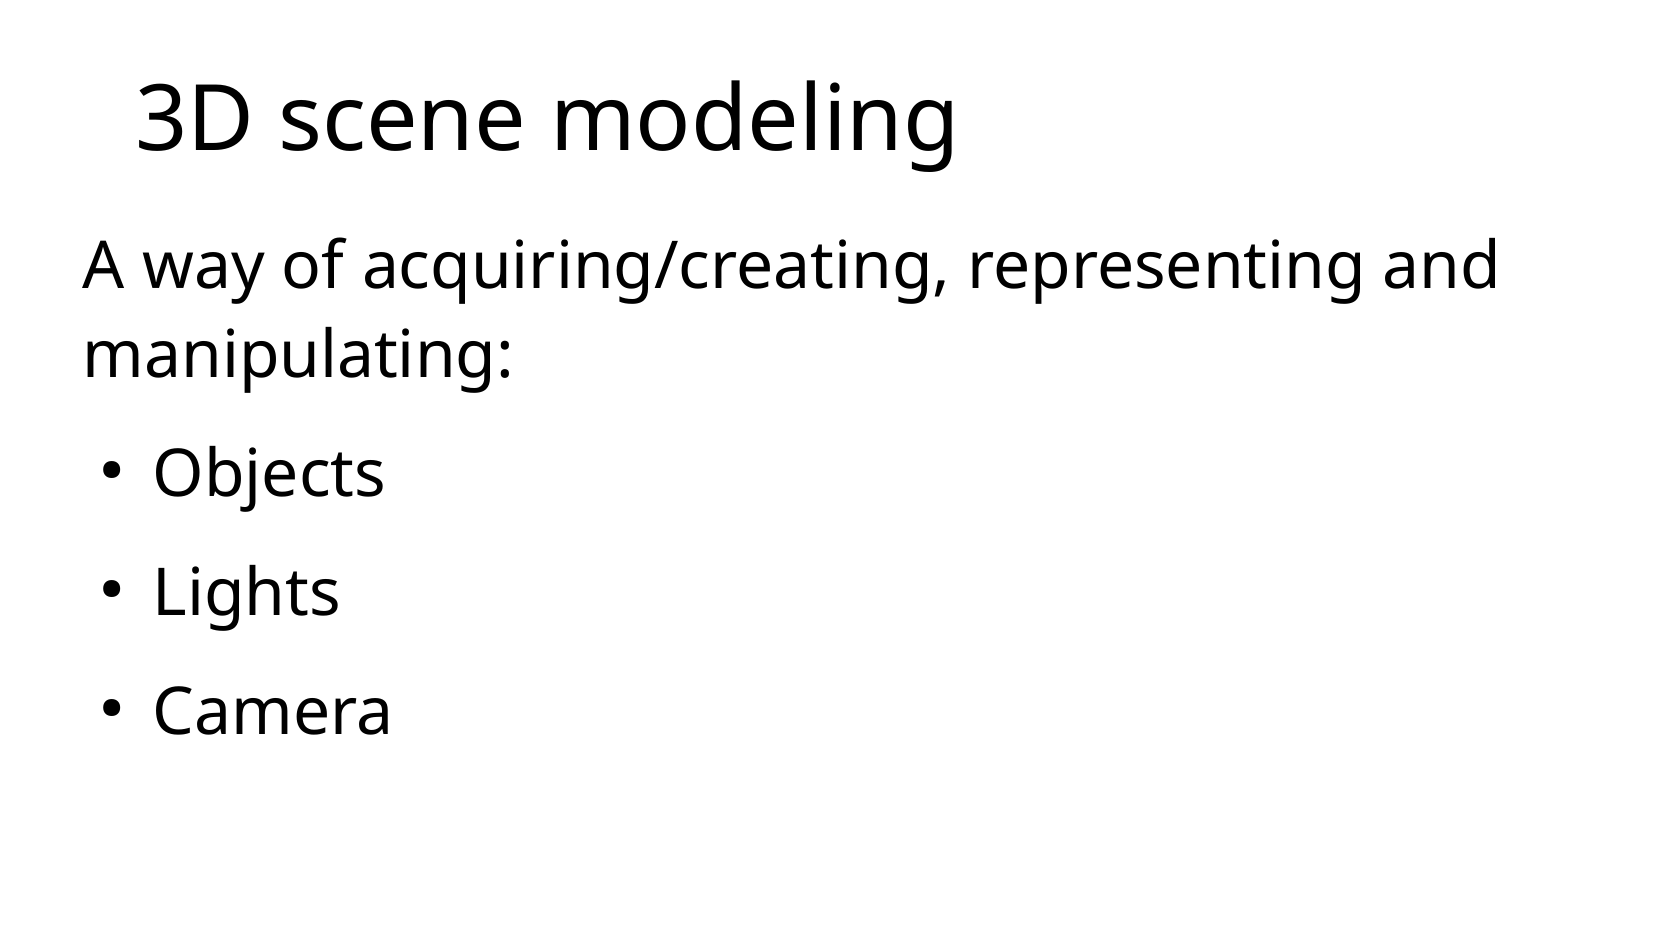

# 3D scene modeling
A way of acquiring/creating, representing and manipulating:
Objects
Lights
Camera